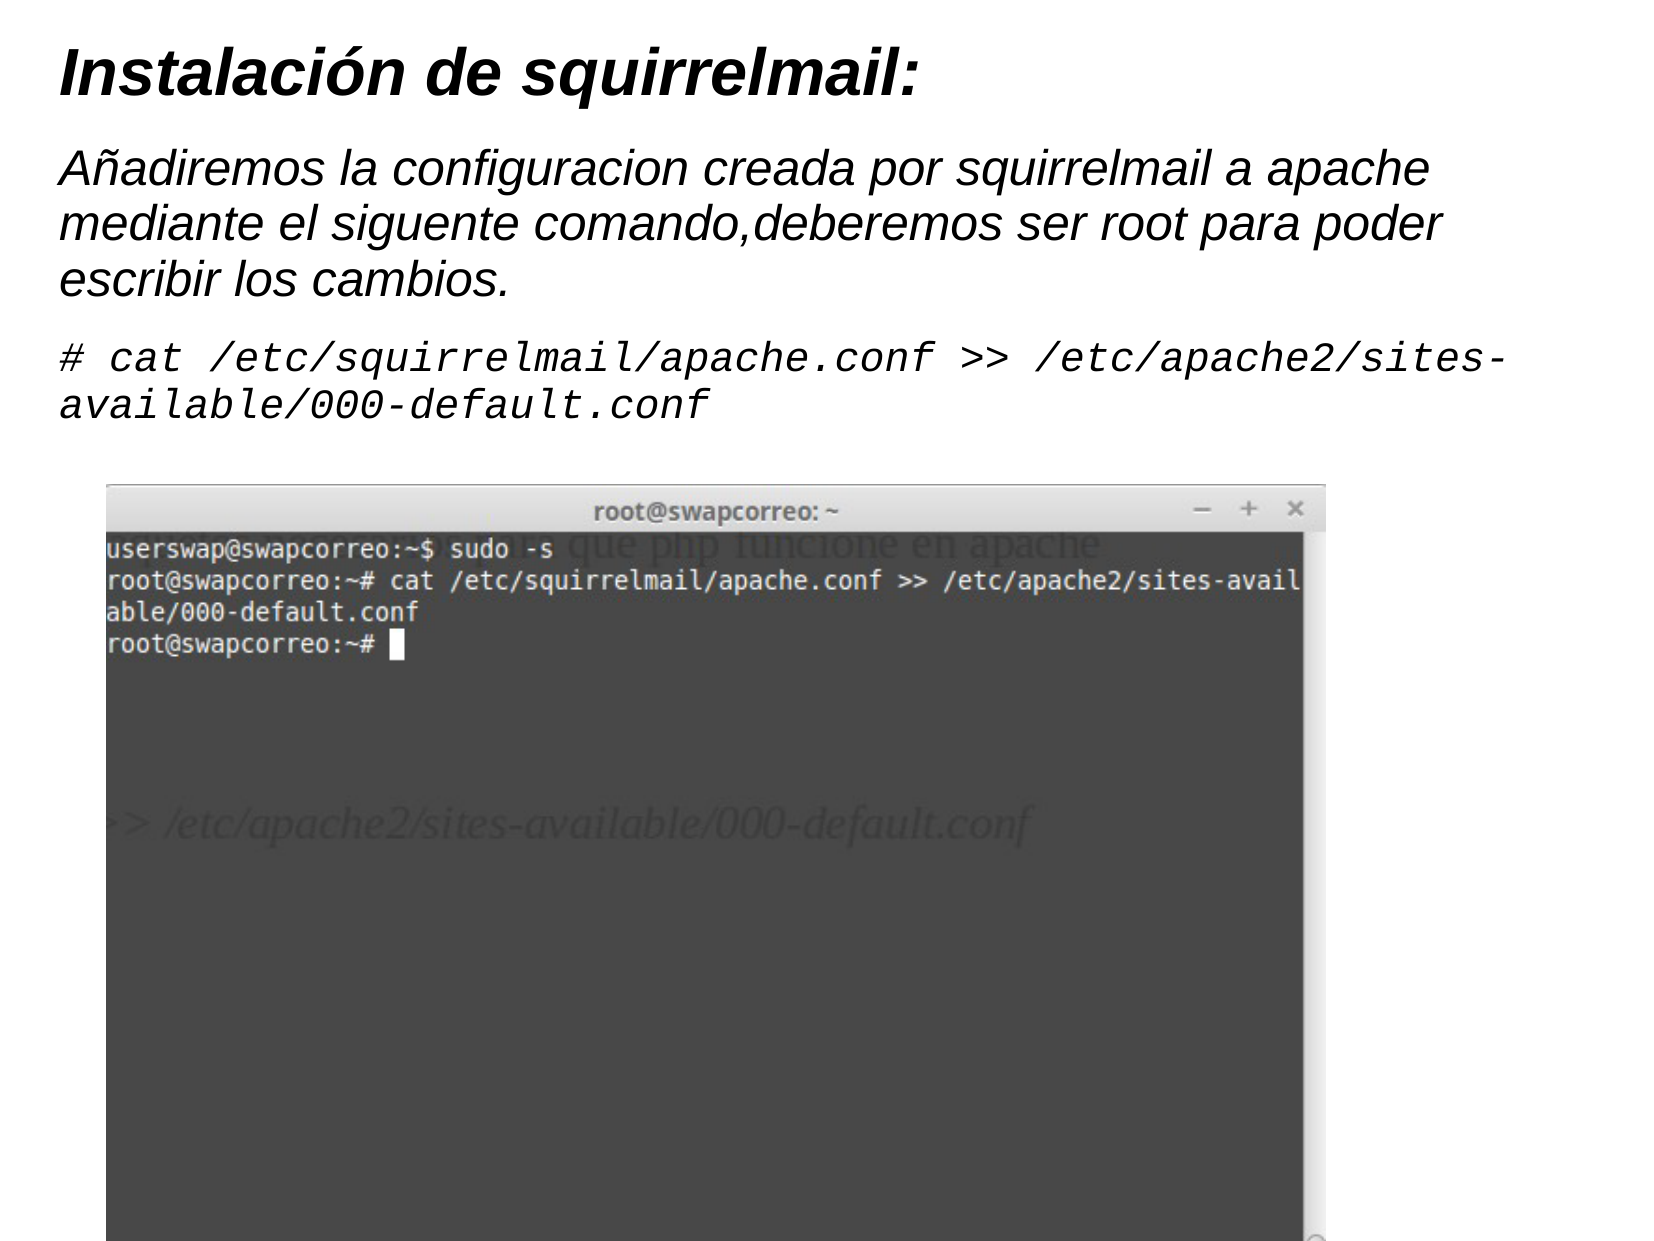

# Instalación de squirrelmail:
Añadiremos la configuracion creada por squirrelmail a apache mediante el siguente comando,deberemos ser root para poder escribir los cambios.
# cat /etc/squirrelmail/apache.conf >> /etc/apache2/sites-available/000-default.conf